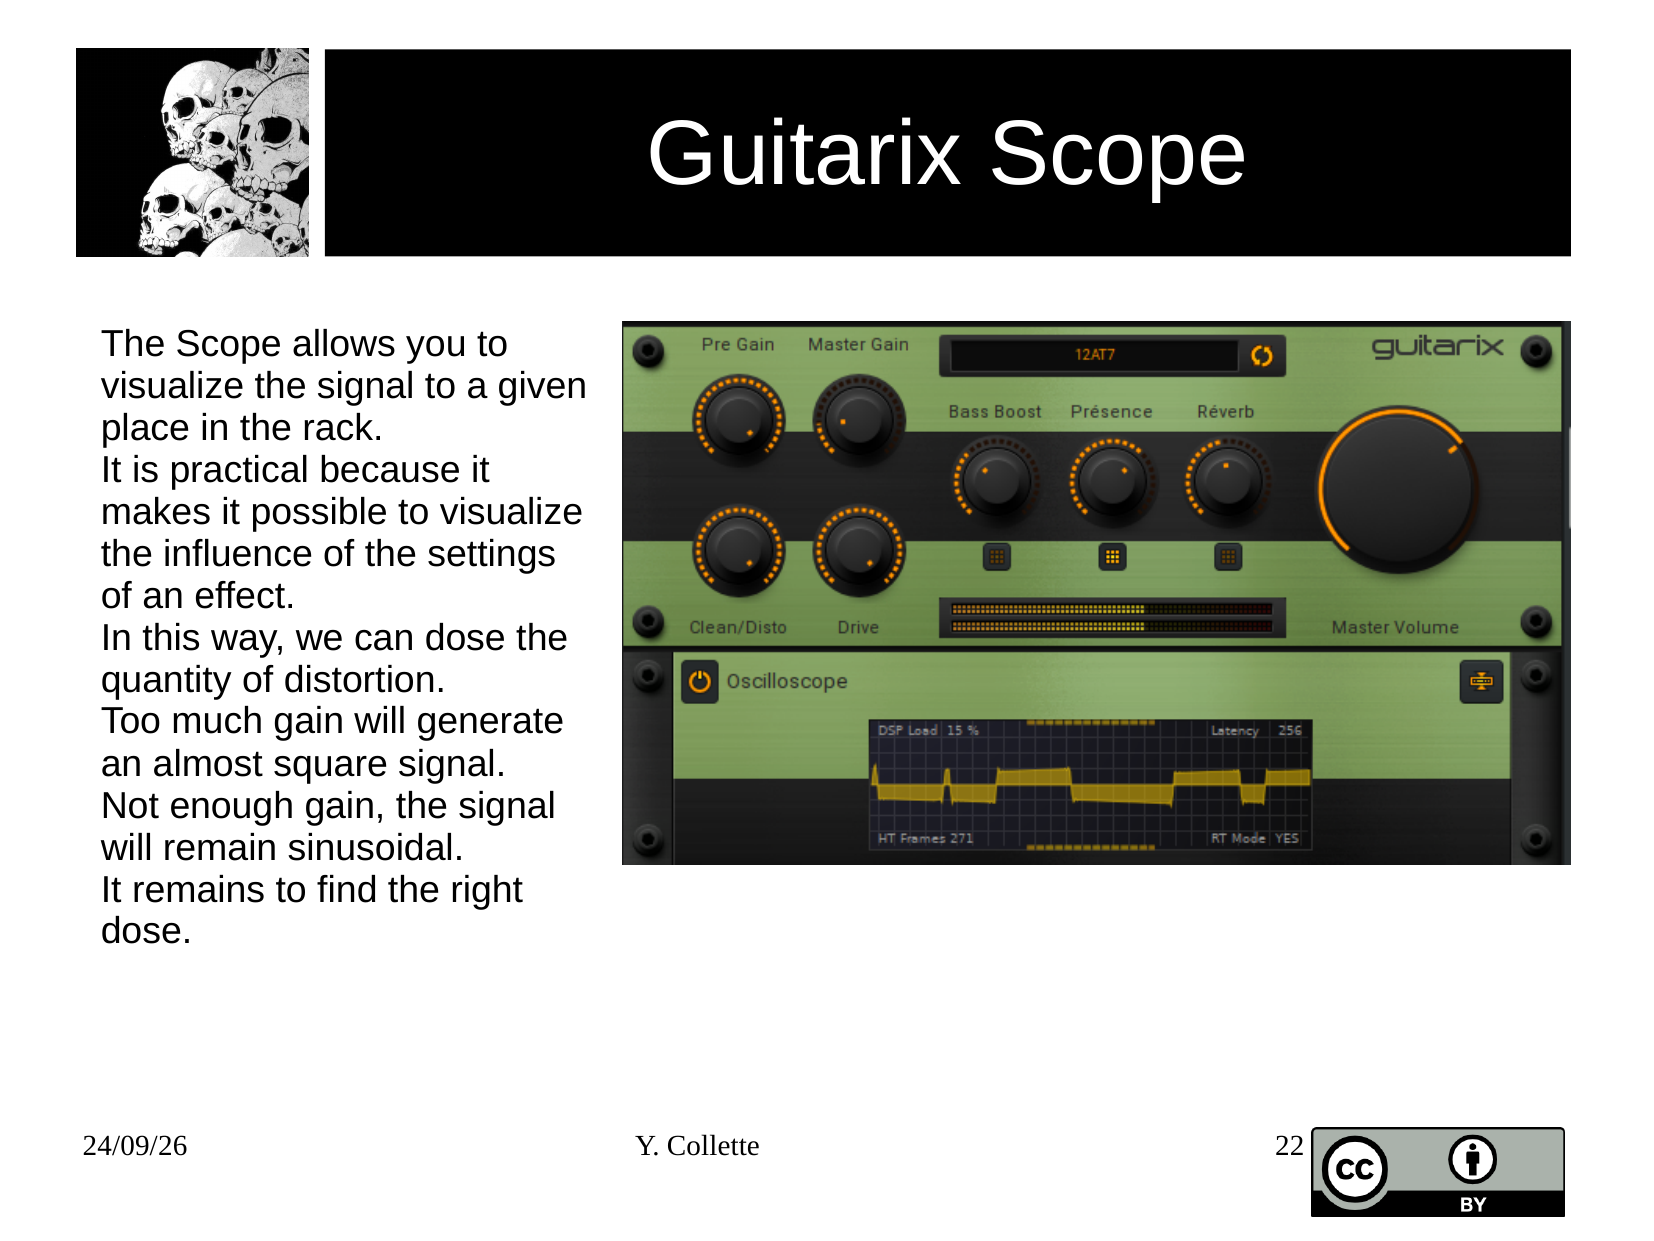

# Guitarix Scope
The Scope allows you to visualize the signal to a given place in the rack.
It is practical because it makes it possible to visualize the influence of the settings of an effect.
In this way, we can dose the quantity of distortion.
Too much gain will generate an almost square signal.
Not enough gain, the signal will remain sinusoidal.
It remains to find the right dose.
Y. Collette
22